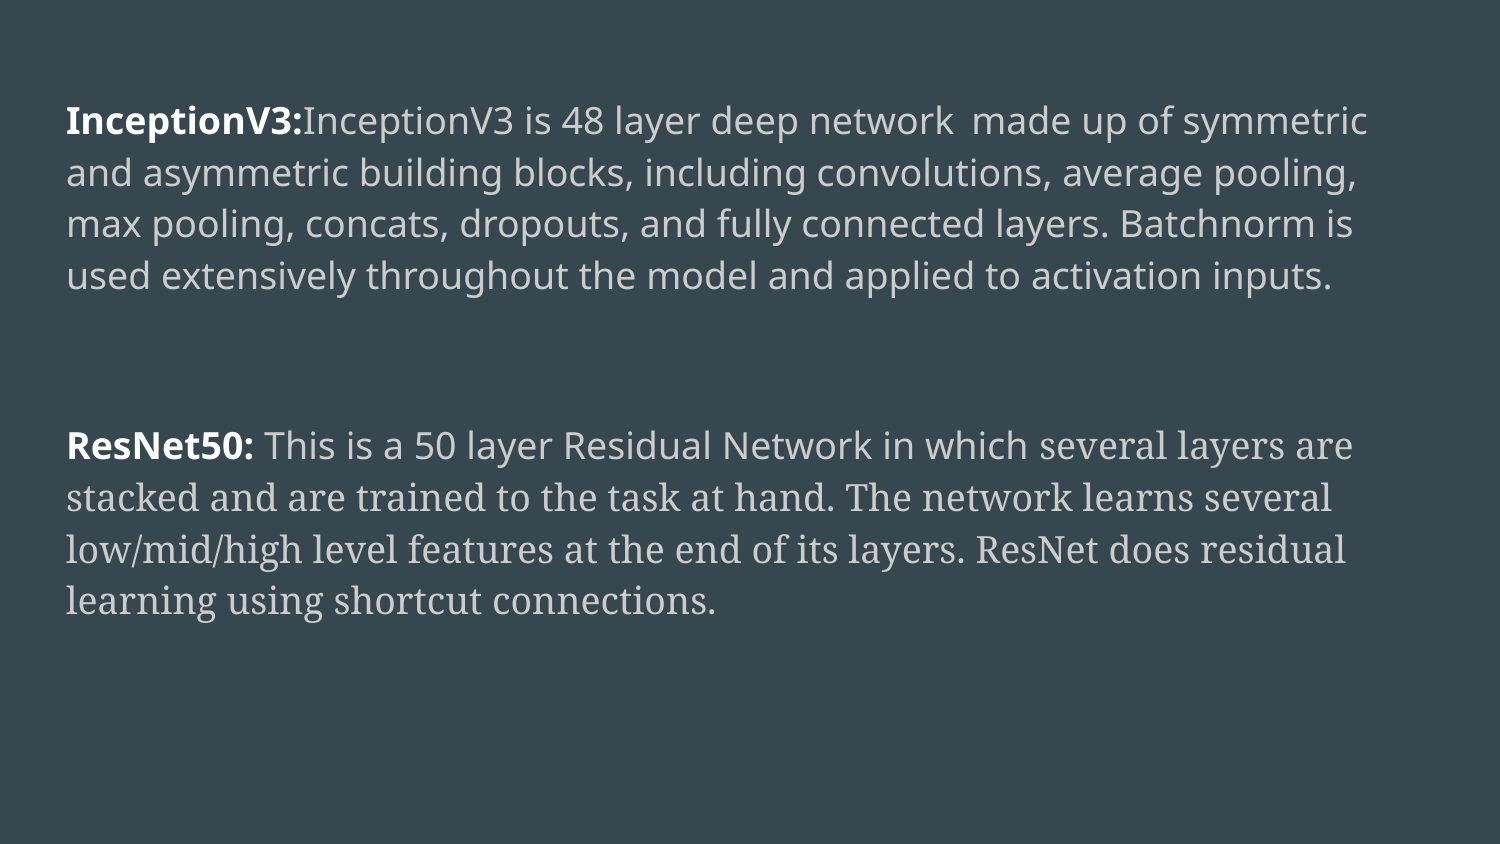

# InceptionV3:InceptionV3 is 48 layer deep network made up of symmetric and asymmetric building blocks, including convolutions, average pooling, max pooling, concats, dropouts, and fully connected layers. Batchnorm is used extensively throughout the model and applied to activation inputs.
ResNet50: This is a 50 layer Residual Network in which several layers are stacked and are trained to the task at hand. The network learns several low/mid/high level features at the end of its layers. ResNet does residual learning using shortcut connections.